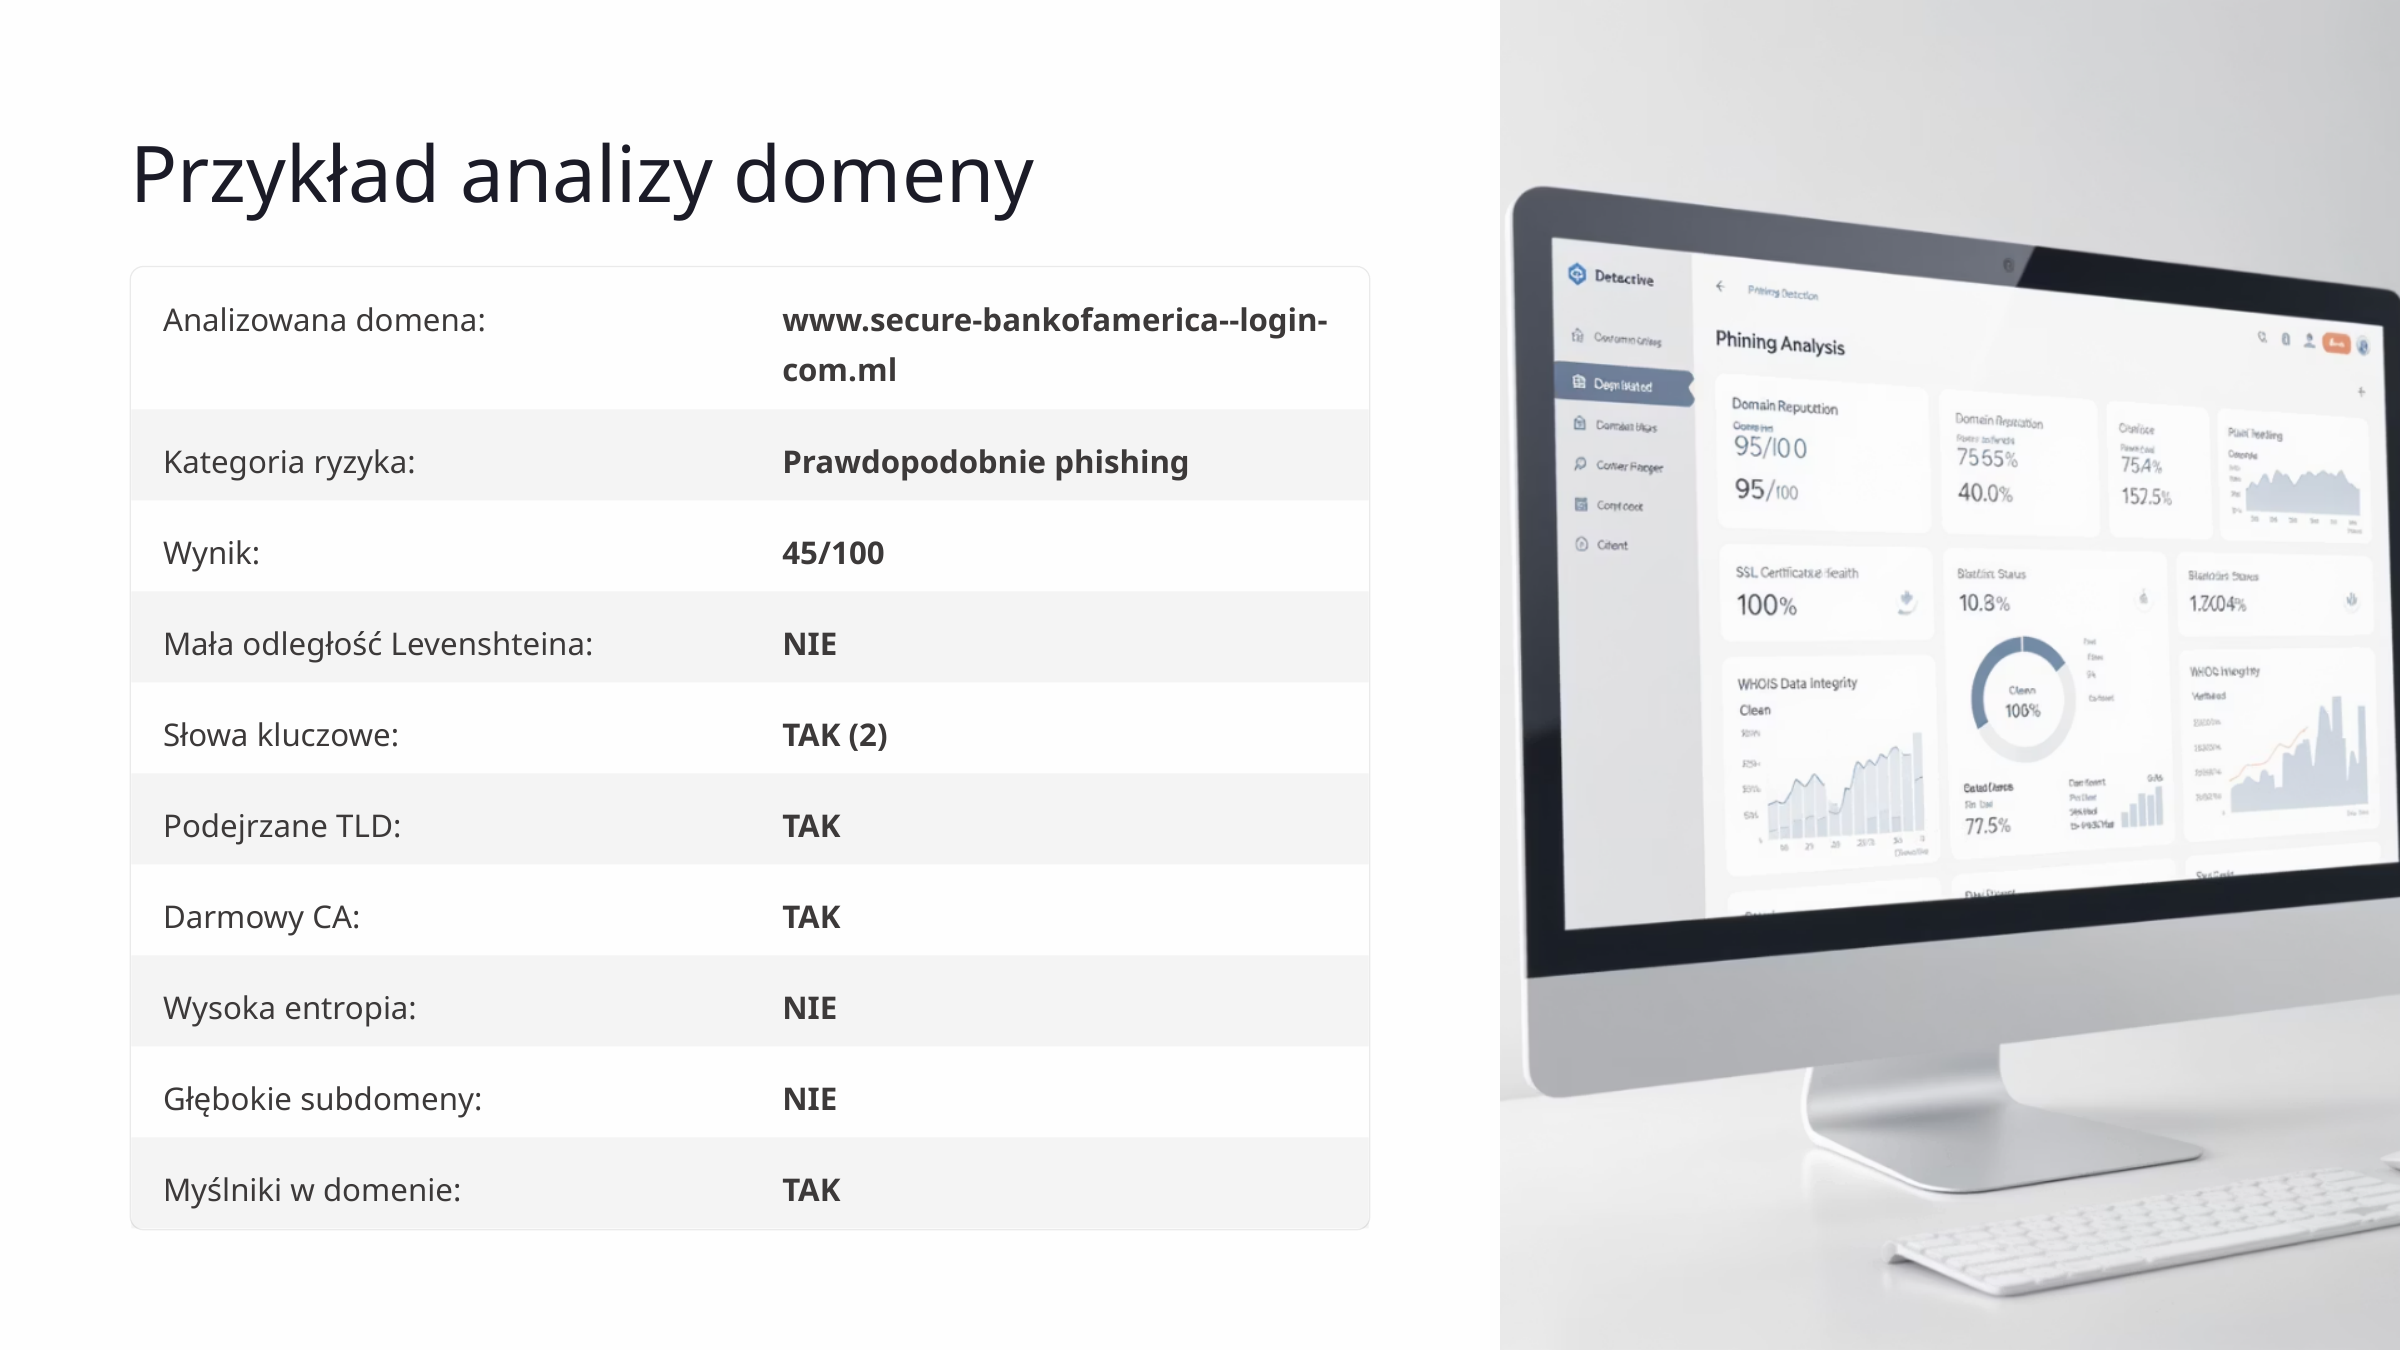

Przykład analizy domeny
Analizowana domena:
www.secure-bankofamerica--login-com.ml
Kategoria ryzyka:
Prawdopodobnie phishing
Wynik:
45/100
Mała odległość Levenshteina:
NIE
Słowa kluczowe:
TAK (2)
Podejrzane TLD:
TAK
Darmowy CA:
TAK
Wysoka entropia:
NIE
Głębokie subdomeny:
NIE
Myślniki w domenie:
TAK